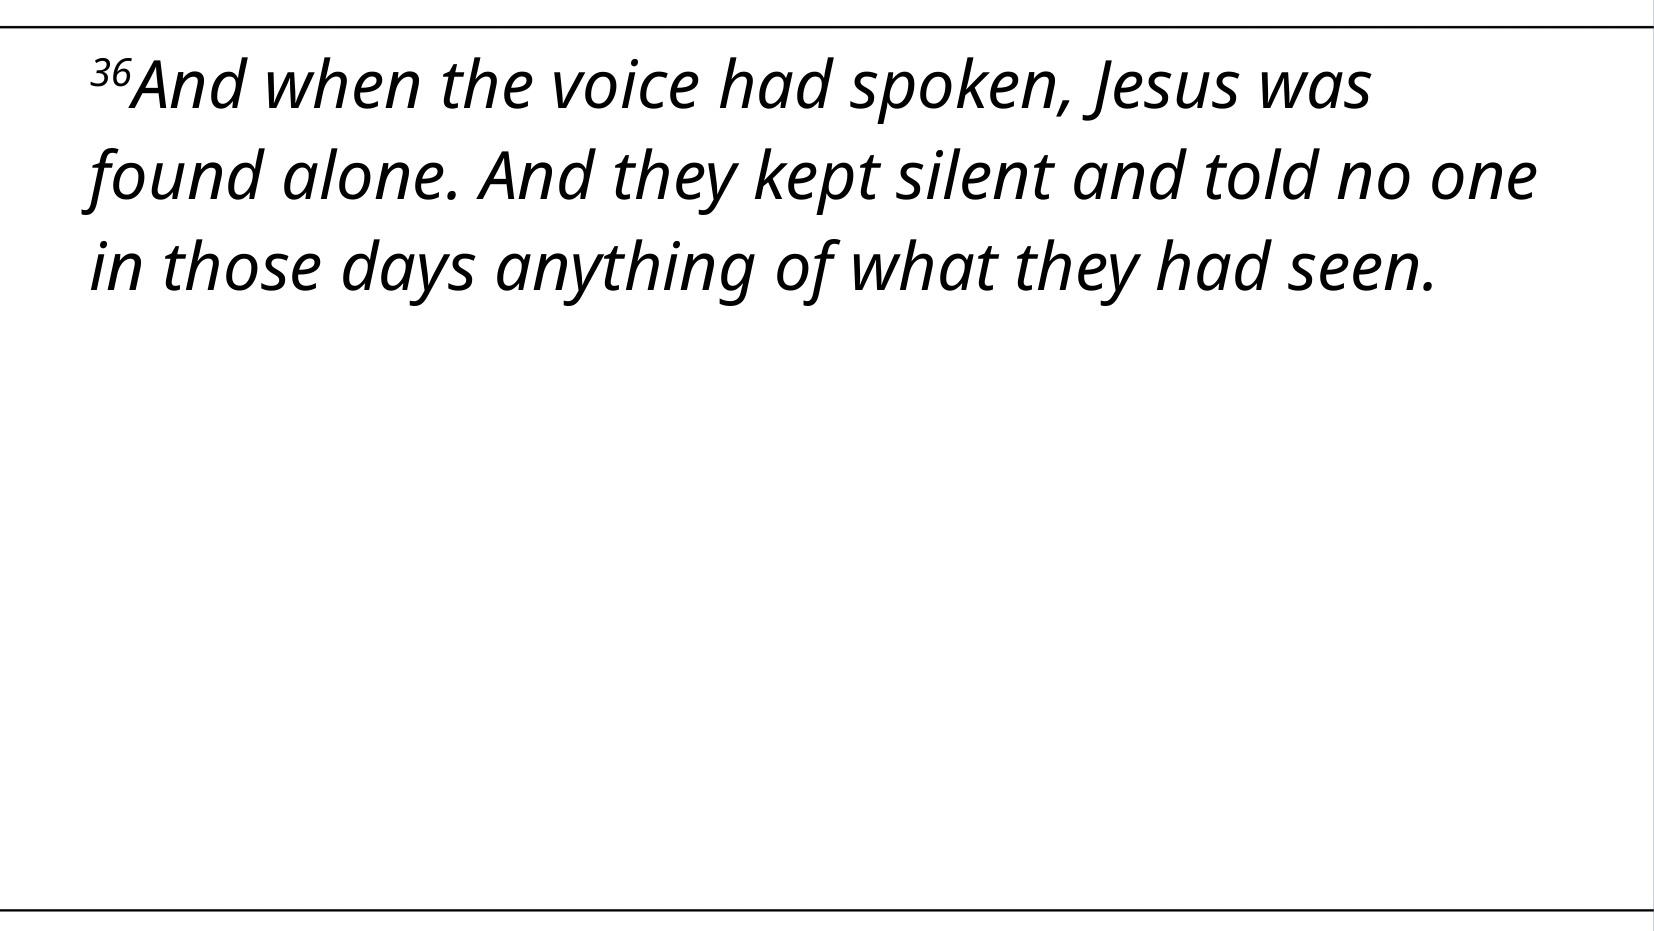

36And when the voice had spoken, Jesus was found alone. And they kept silent and told no one in those days anything of what they had seen.